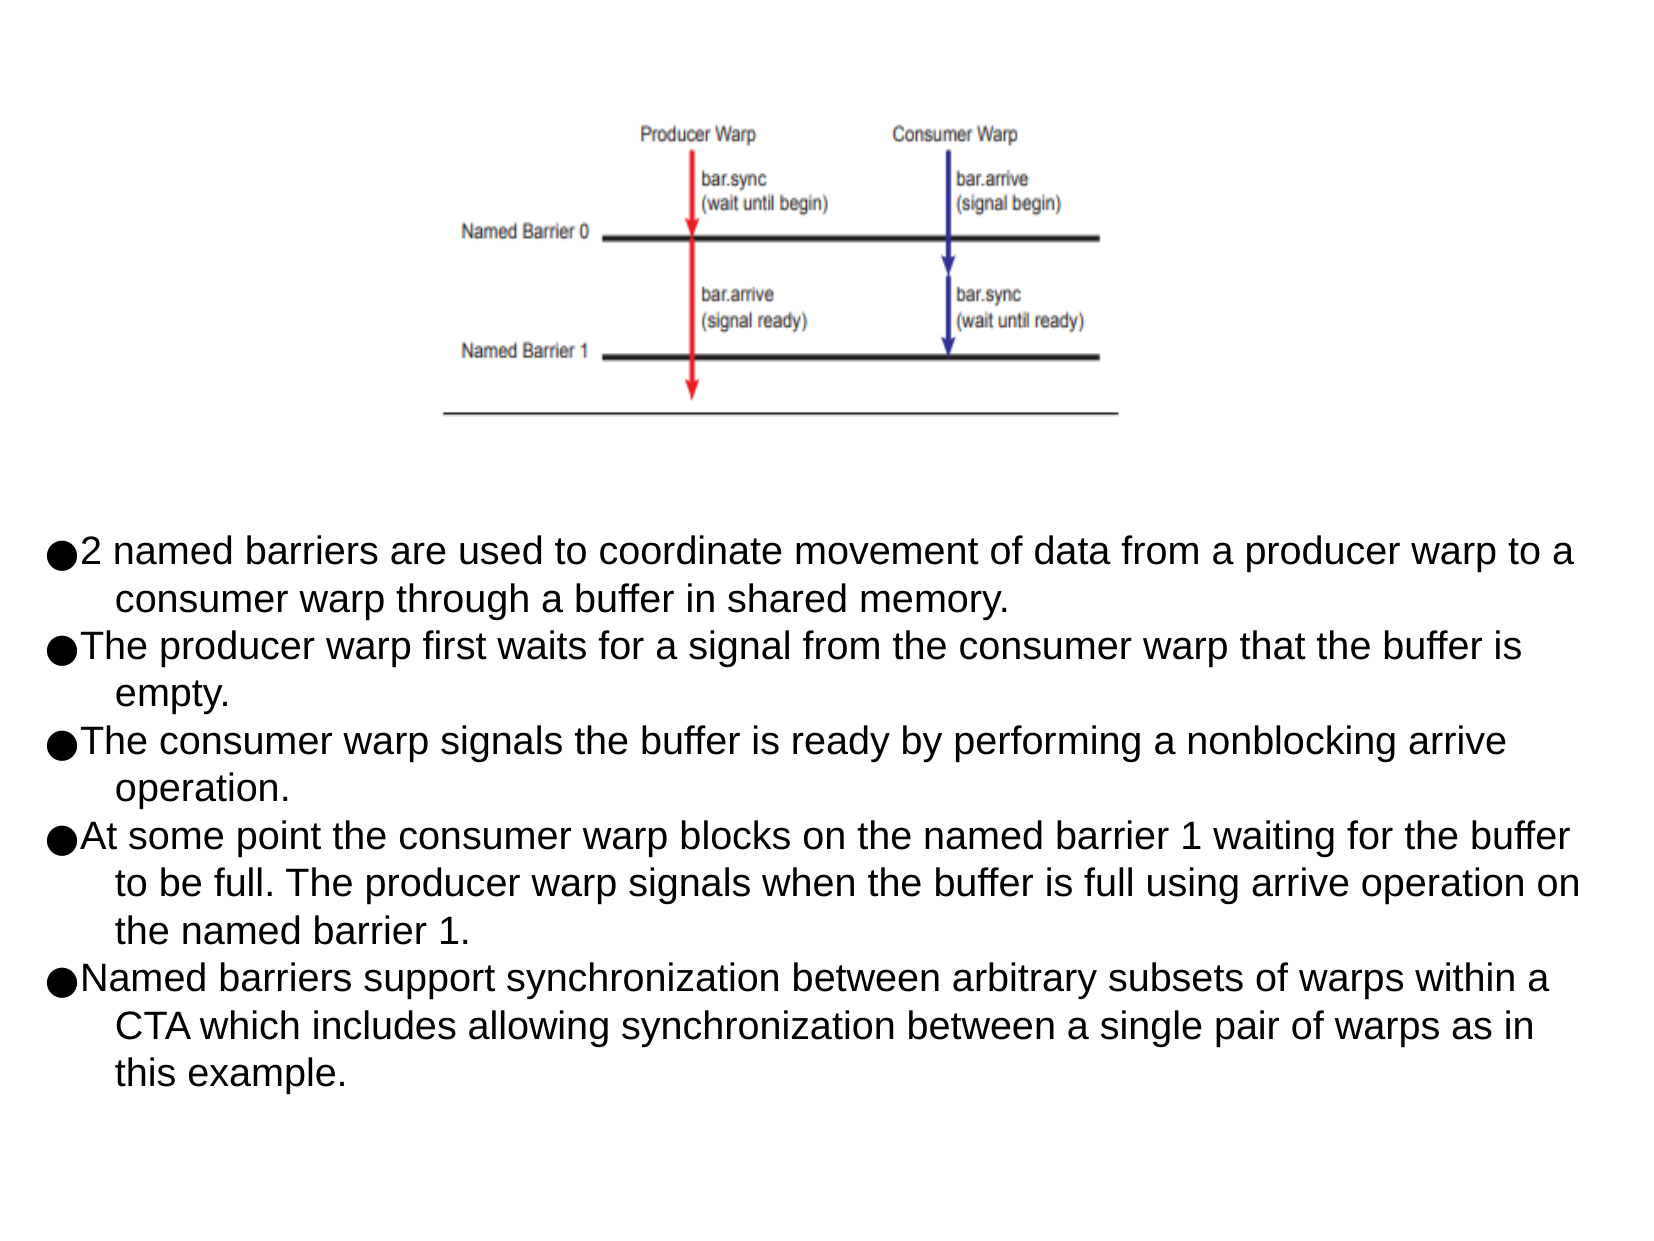

2 named barriers are used to coordinate movement of data from a producer warp to a consumer warp through a buffer in shared memory.
The producer warp first waits for a signal from the consumer warp that the buffer is empty.
The consumer warp signals the buffer is ready by performing a nonblocking arrive operation.
At some point the consumer warp blocks on the named barrier 1 waiting for the buffer to be full. The producer warp signals when the buffer is full using arrive operation on the named barrier 1.
Named barriers support synchronization between arbitrary subsets of warps within a CTA which includes allowing synchronization between a single pair of warps as in this example.